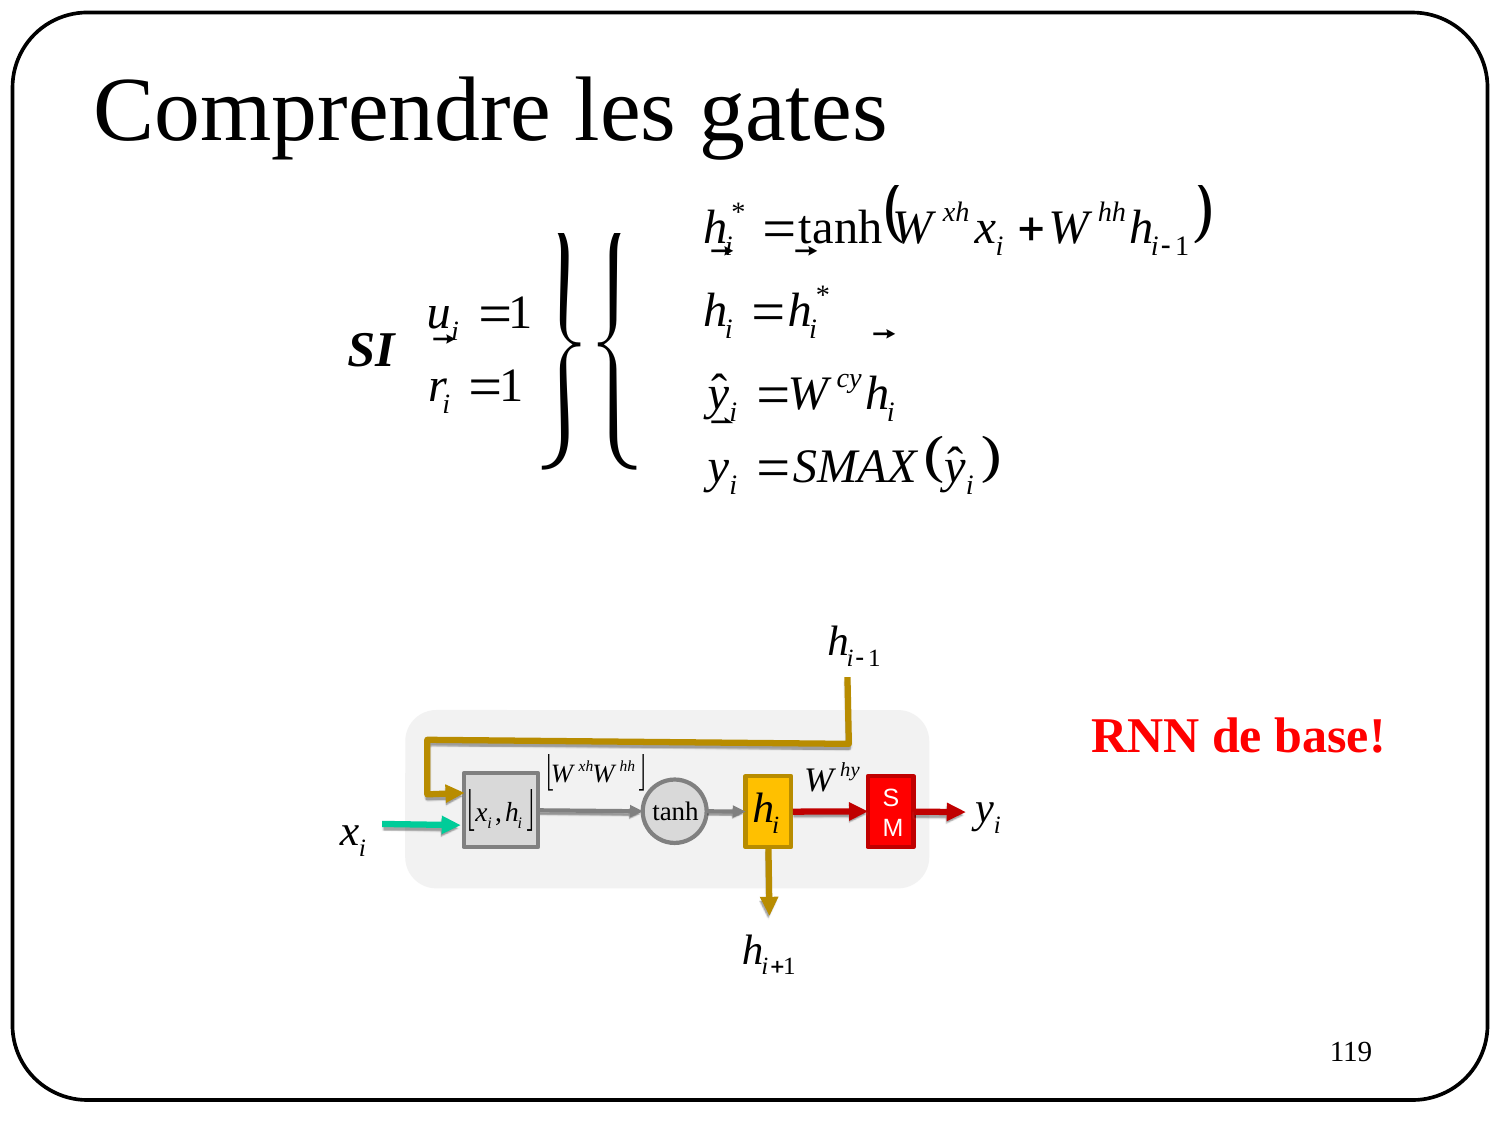

# Comprendre les gates
SI
SM
RNN de base!